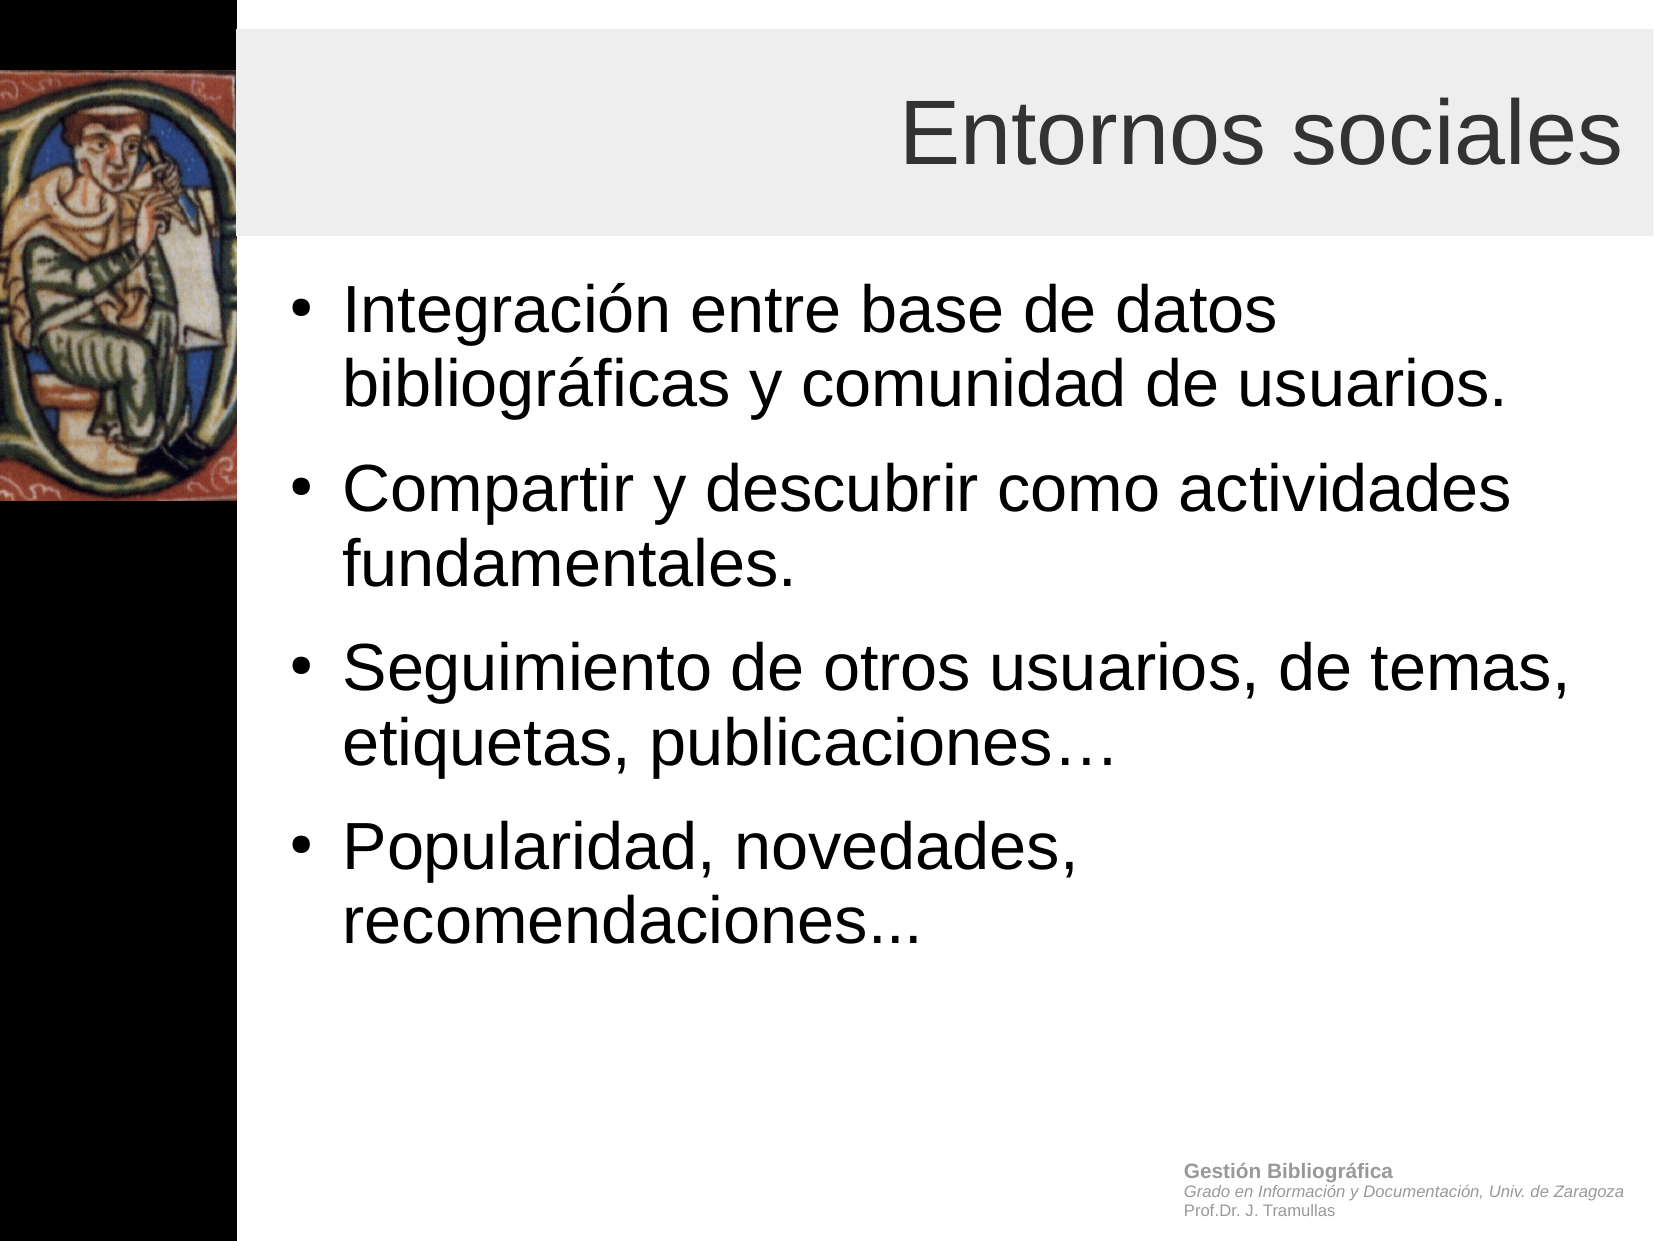

# Entornos sociales
Integración entre base de datos bibliográficas y comunidad de usuarios.
Compartir y descubrir como actividades fundamentales.
Seguimiento de otros usuarios, de temas, etiquetas, publicaciones…
Popularidad, novedades, recomendaciones...